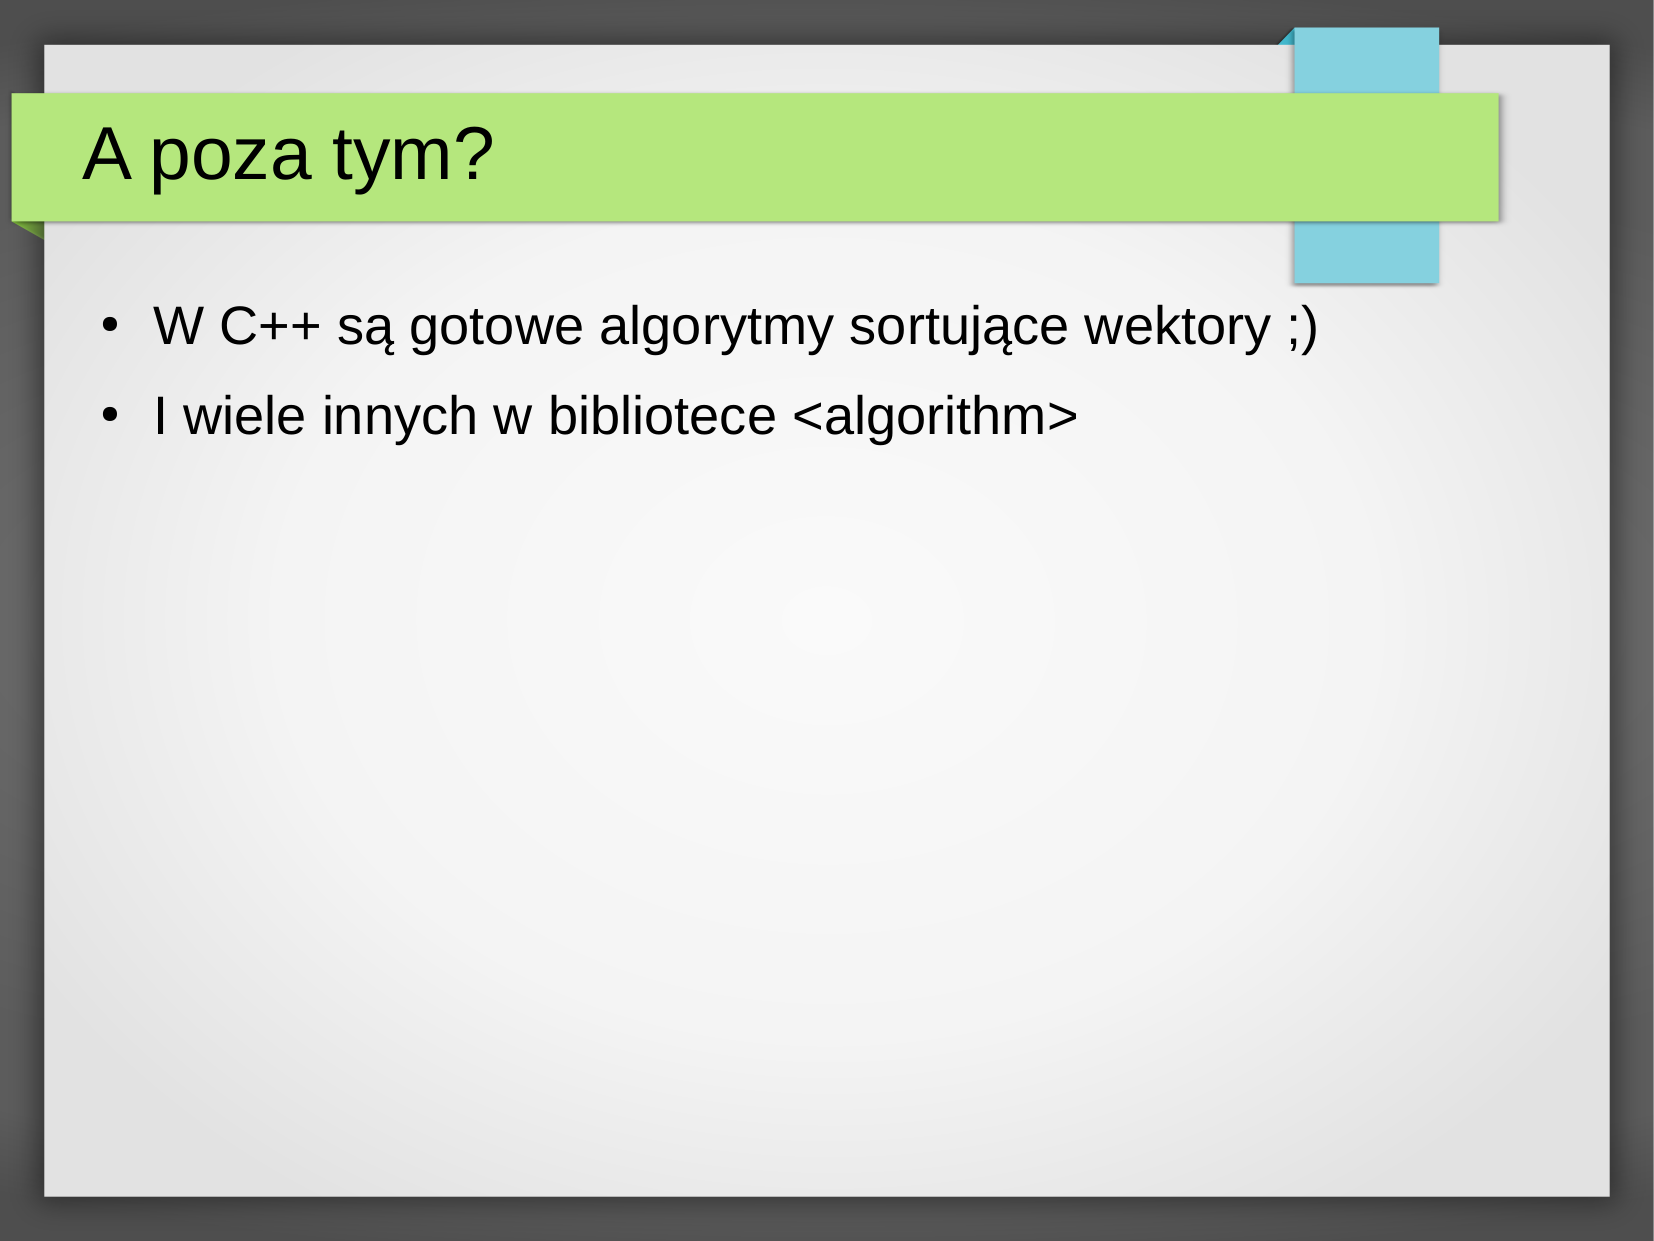

# A poza tym?
W C++ są gotowe algorytmy sortujące wektory ;)
I wiele innych w bibliotece <algorithm>